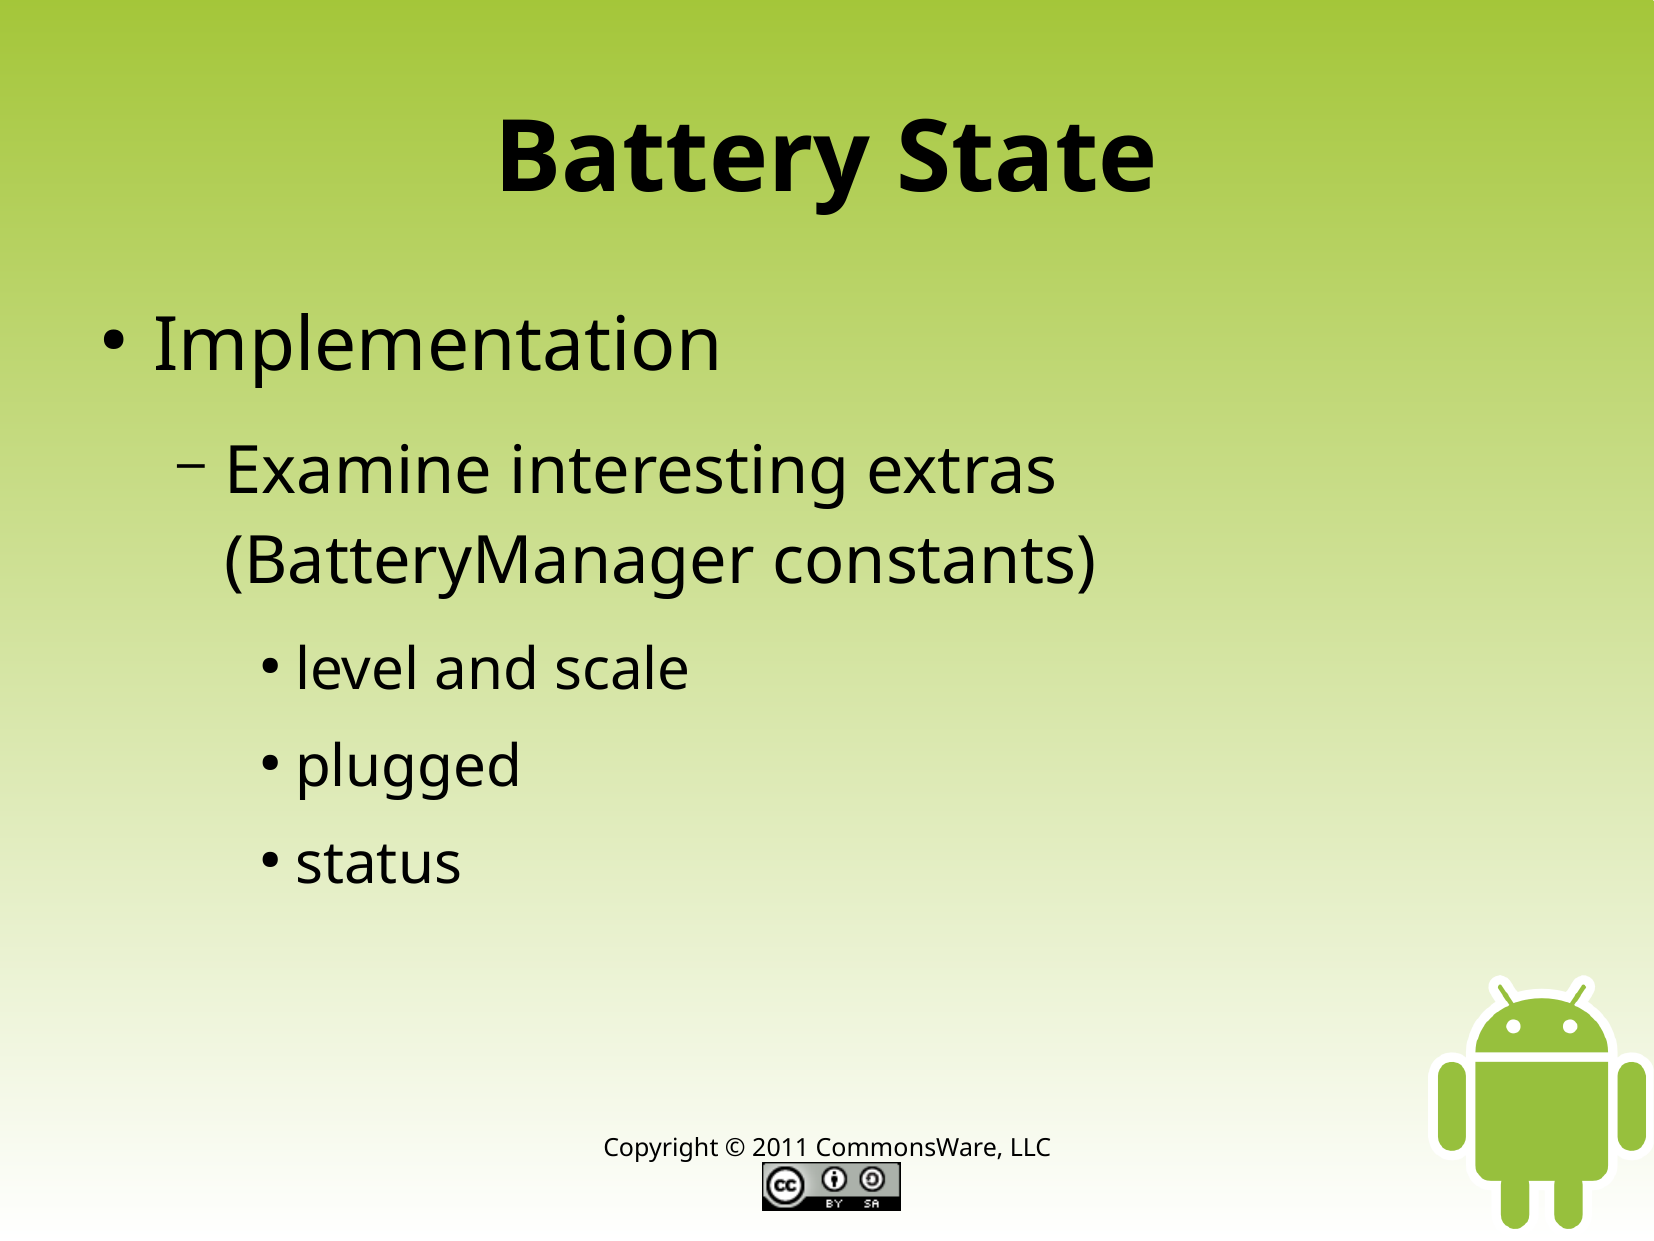

# Battery State
Implementation
Examine interesting extras (BatteryManager constants)
level and scale
plugged
status